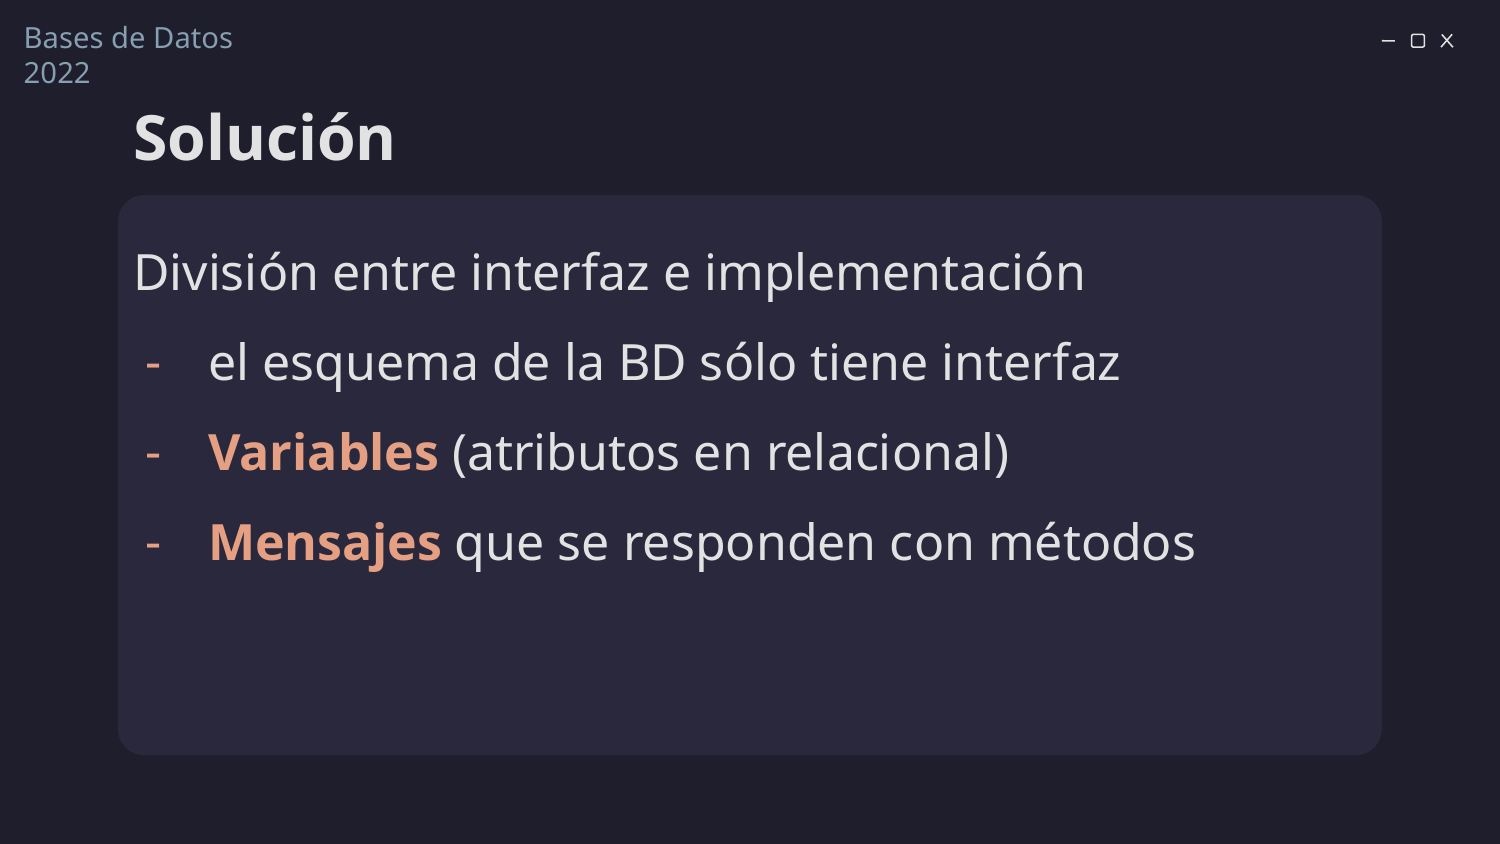

# Solución
División entre interfaz e implementación
el esquema de la BD sólo tiene interfaz
Variables (atributos en relacional)
Mensajes que se responden con métodos